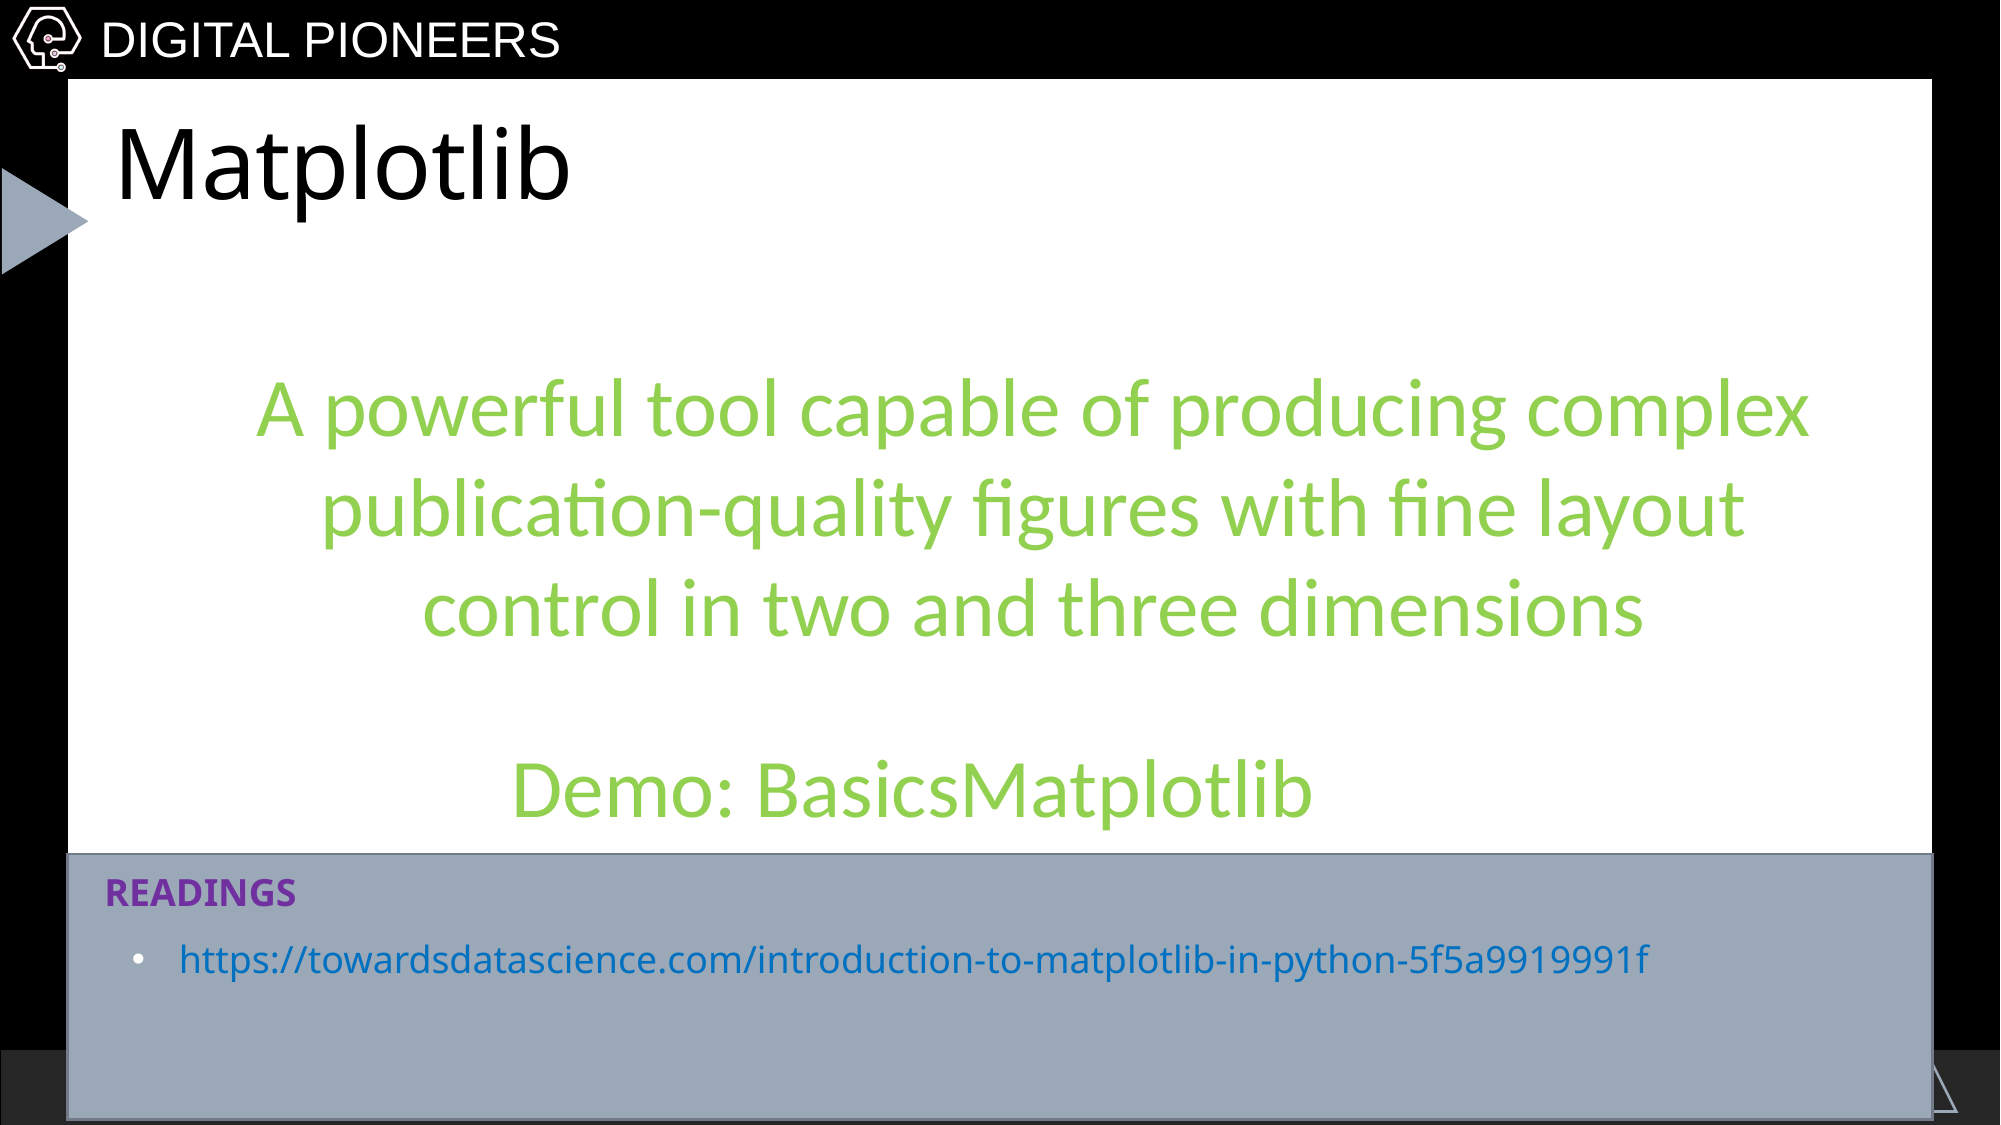

DIGITAL PIONEERS
# Matplotlib
A powerful tool capable of producing complex publication-quality figures with fine layout control in two and three dimensions
Demo: BasicsMatplotlib
READINGS
https://towardsdatascience.com/introduction-to-matplotlib-in-python-5f5a9919991f